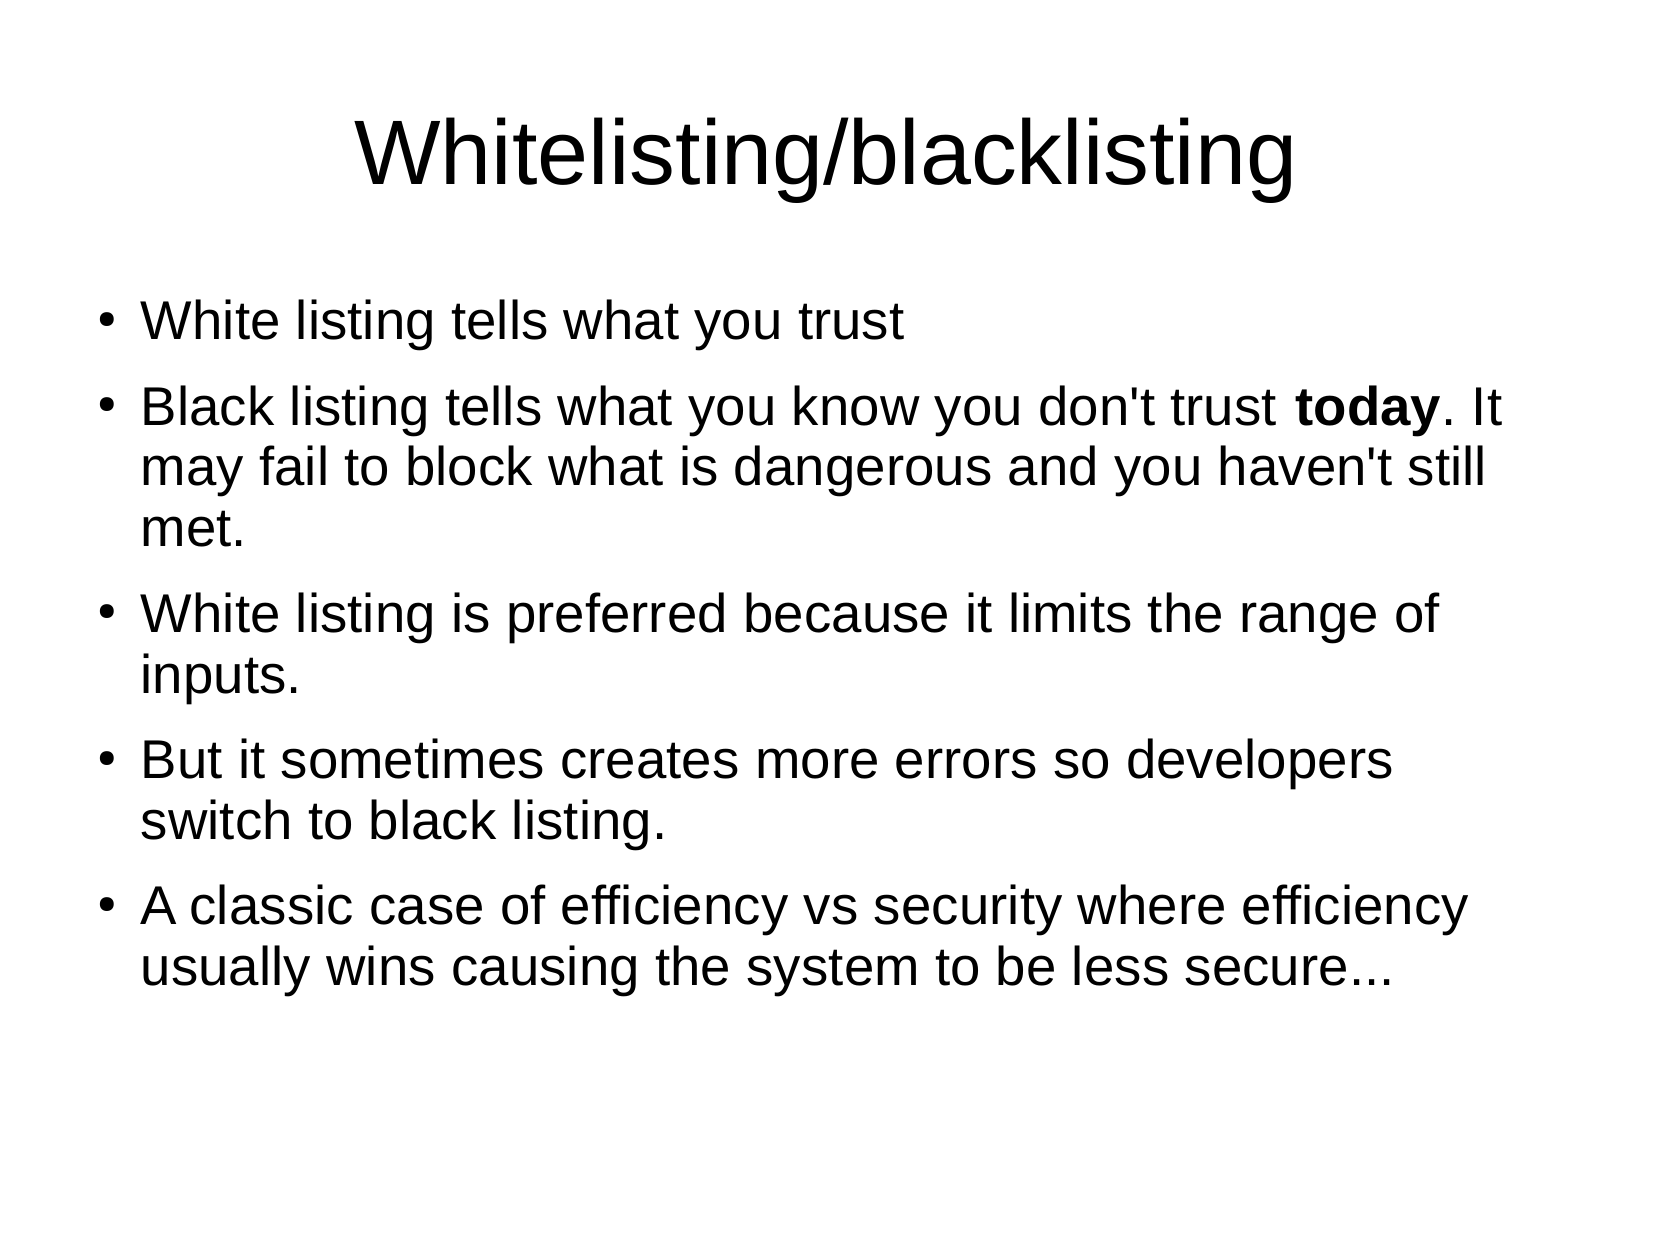

# Whitelisting/blacklisting
White listing tells what you trust
Black listing tells what you know you don't trust today. It may fail to block what is dangerous and you haven't still met.
White listing is preferred because it limits the range of inputs.
But it sometimes creates more errors so developers switch to black listing.
A classic case of efficiency vs security where efficiency usually wins causing the system to be less secure...